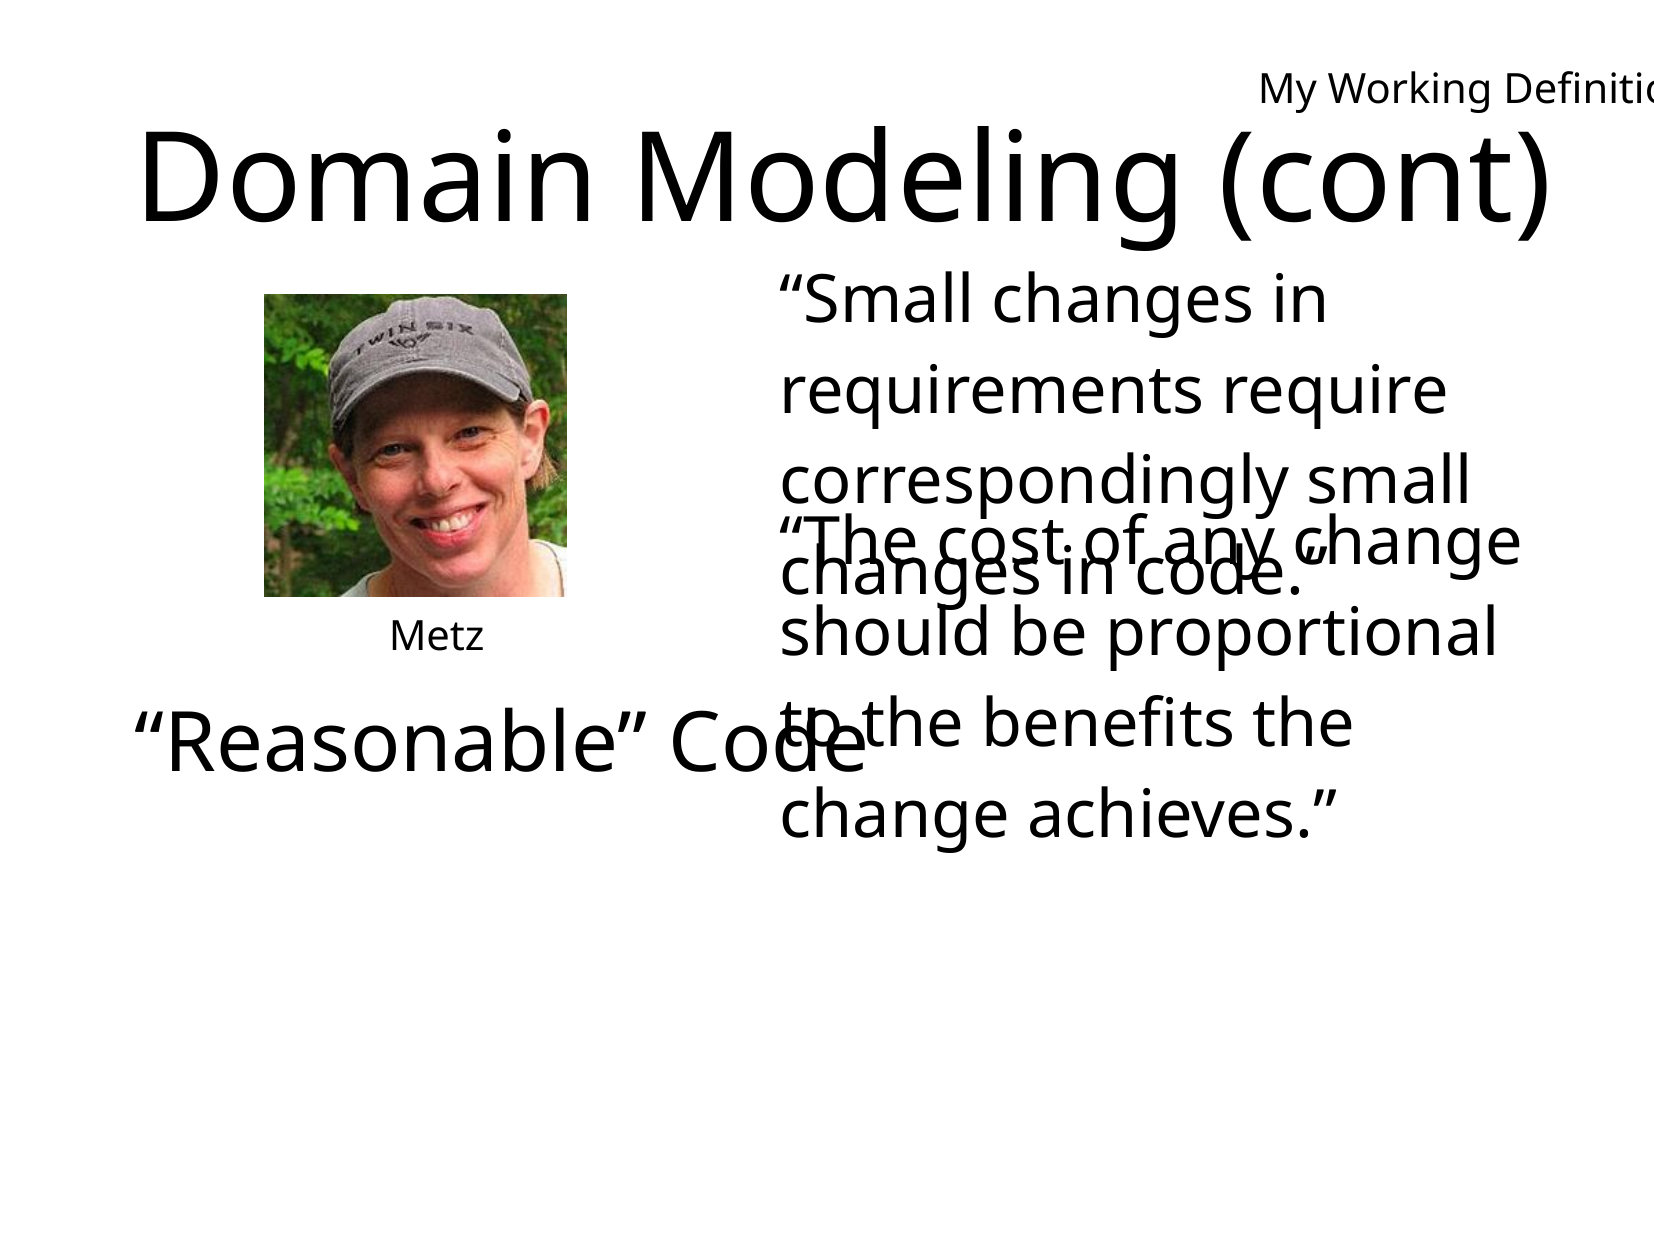

My Working Definition
Domain Modeling (cont)
“Small changes in requirements require correspondingly small changes in code.”
Metz
“The cost of any change should be proportional to the benefits the change achieves.”
“Reasonable” Code